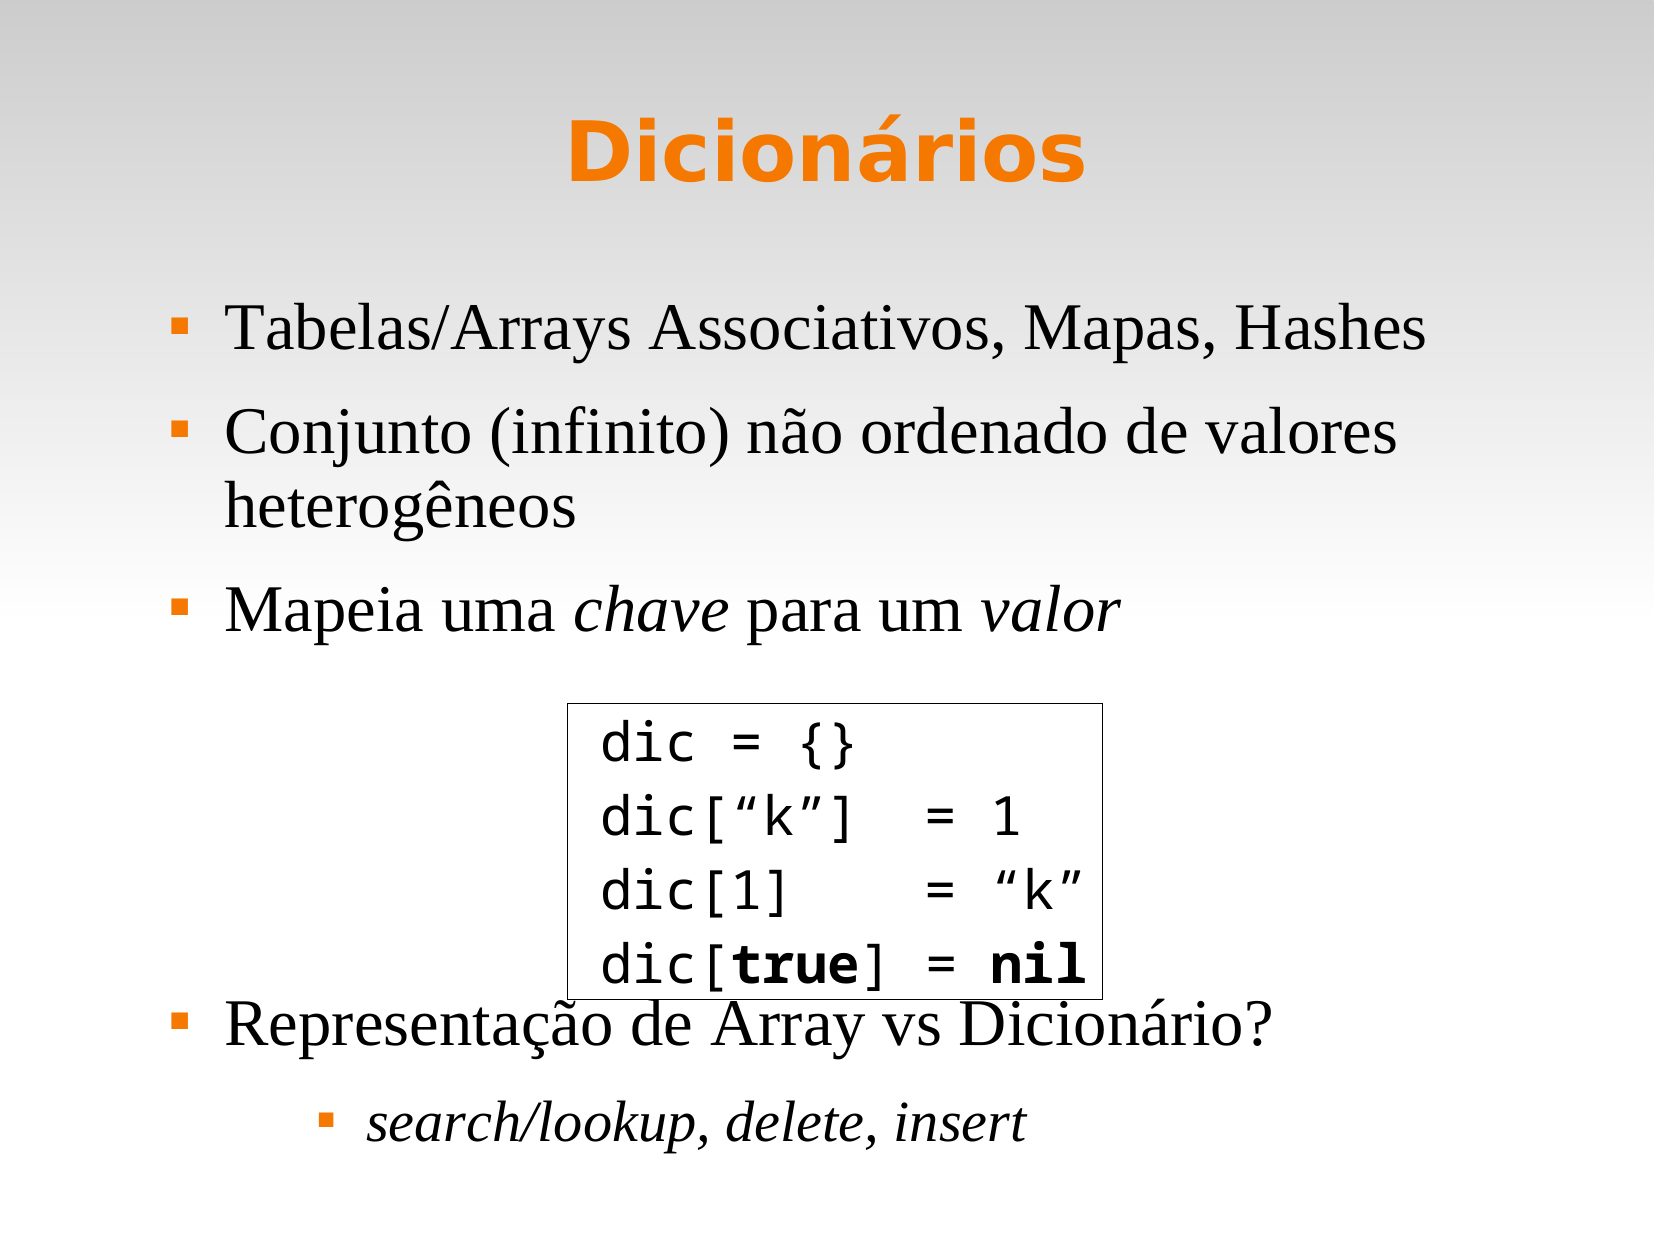

# Dicionários
Tabelas/Arrays Associativos, Mapas, Hashes
Conjunto (infinito) não ordenado de valores heterogêneos
Mapeia uma chave para um valor
Representação de Array vs Dicionário?
search/lookup, delete, insert
 dic = {}
 dic[“k”] = 1
 dic[1] = “k”
 dic[true] = nil